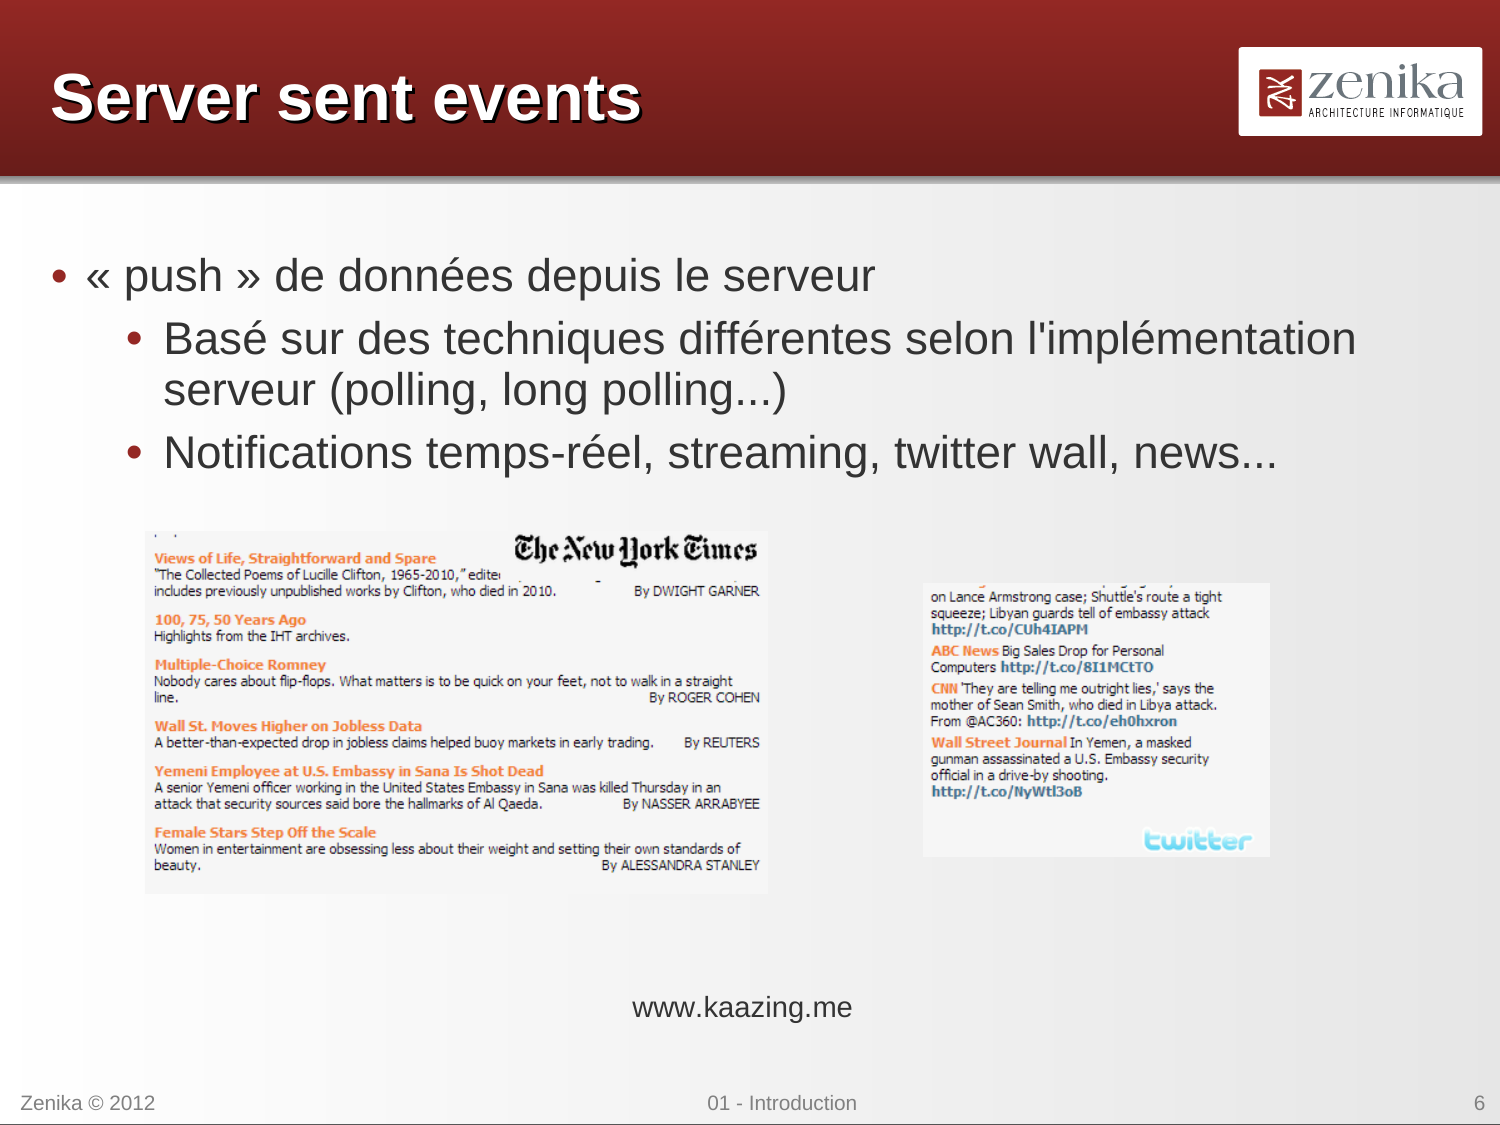

# Server sent events
« push » de données depuis le serveur
Basé sur des techniques différentes selon l'implémentation serveur (polling, long polling...)
Notifications temps-réel, streaming, twitter wall, news...
www.kaazing.me